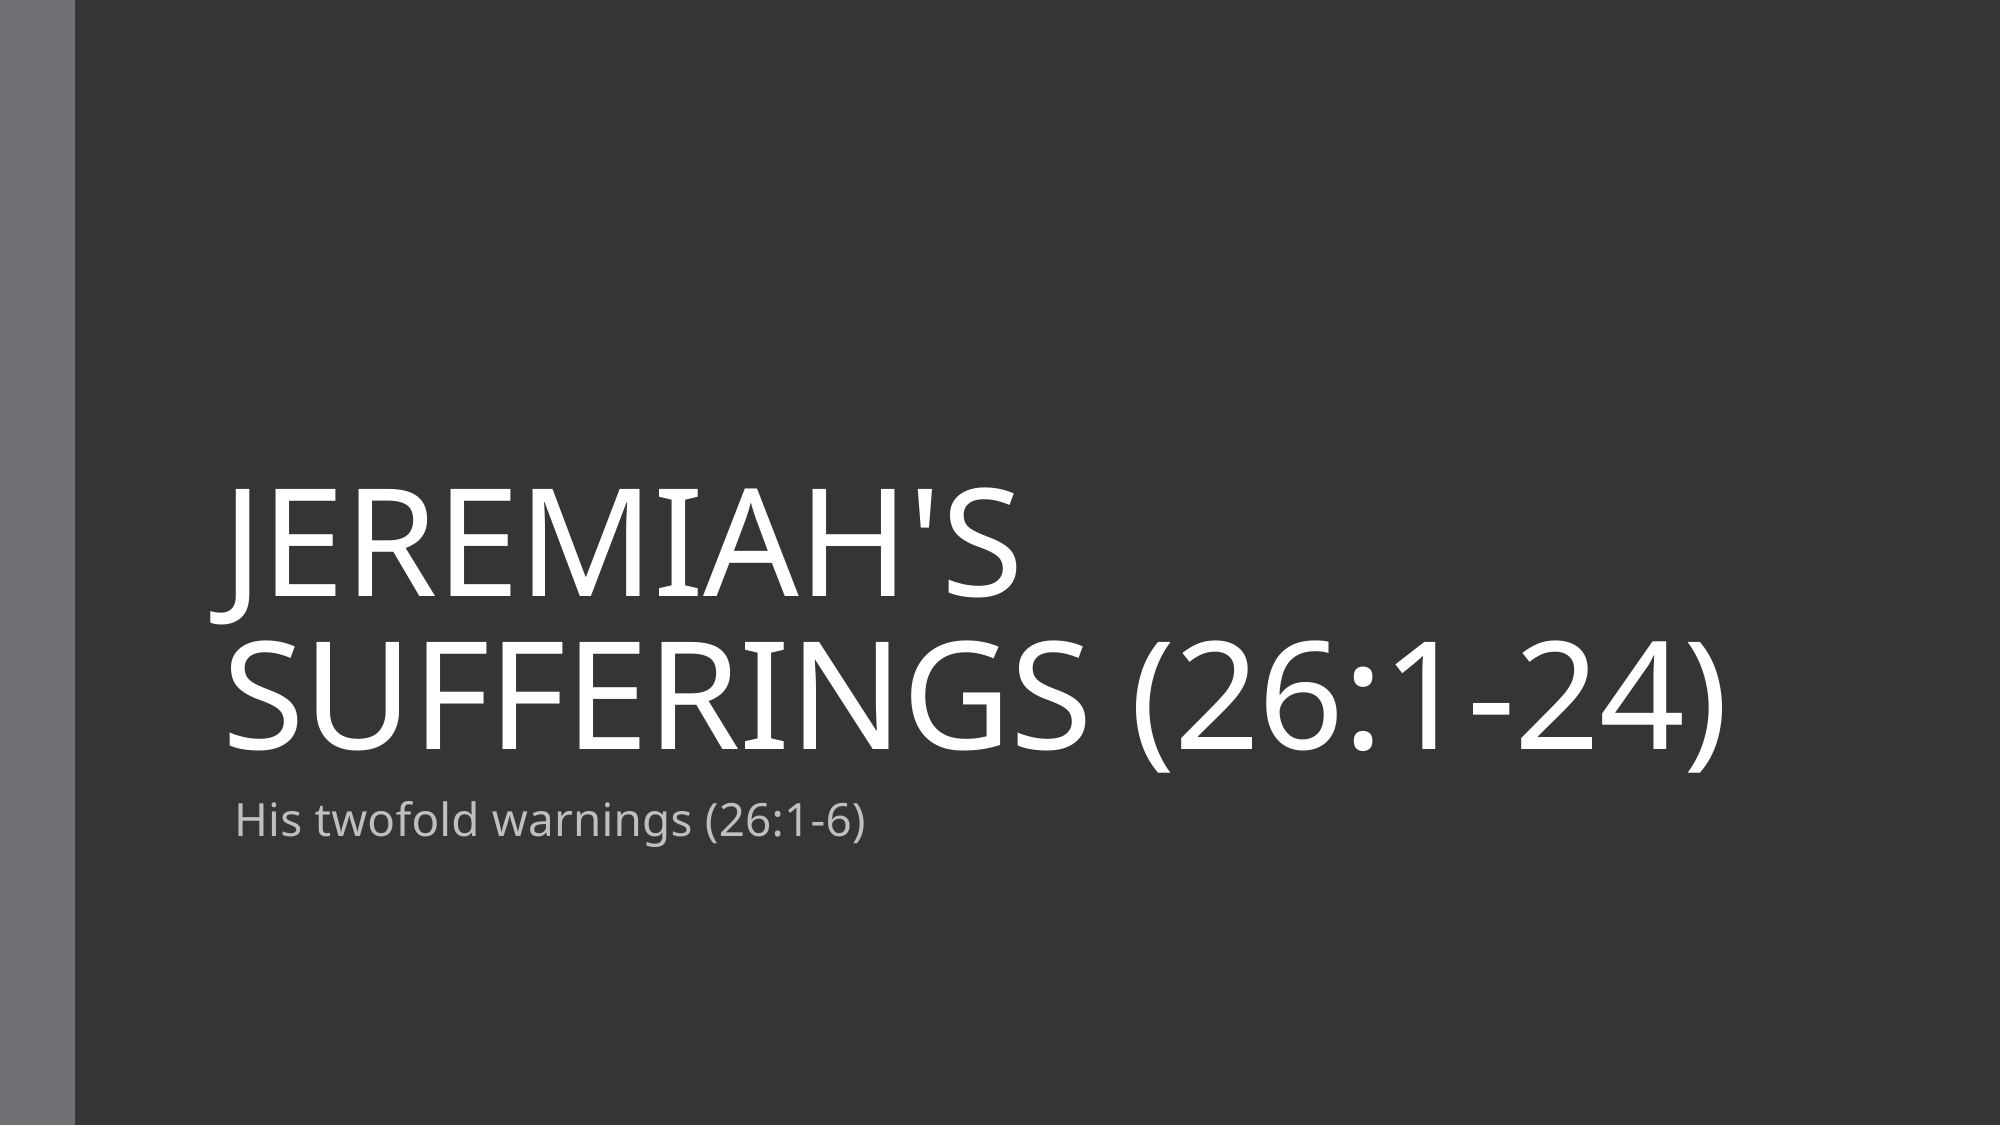

# JEREMIAH'S SUFFERINGS (26:1-24)
 His twofold warnings (26:1-6)